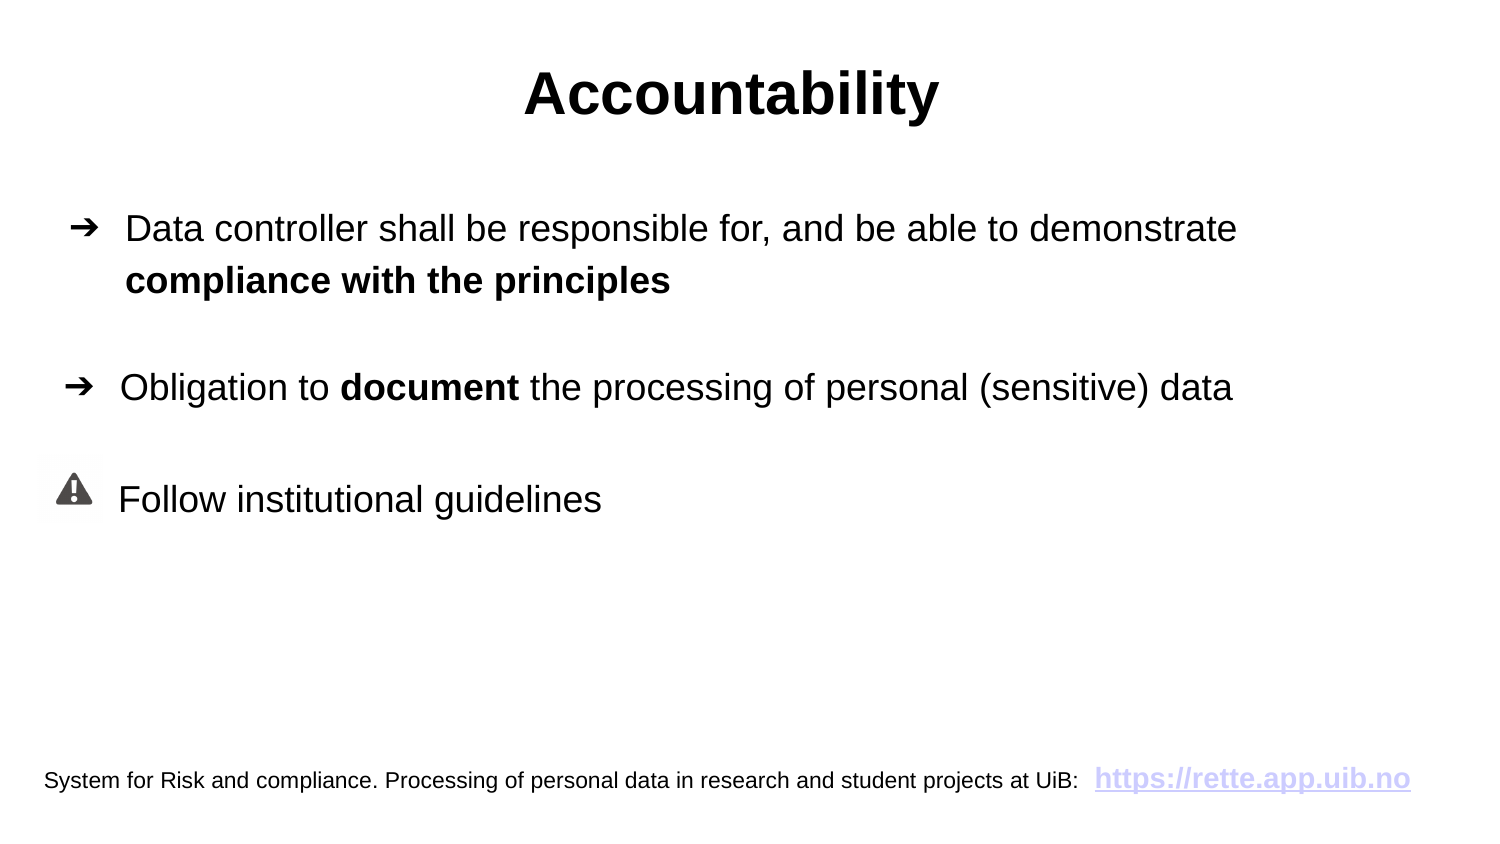

Accountability
Data controller shall be responsible for, and be able to demonstrate compliance with the principles
Obligation to document the processing of personal (sensitive) data
Follow institutional guidelines
System for Risk and compliance. Processing of personal data in research and student projects at UiB: https://rette.app.uib.no